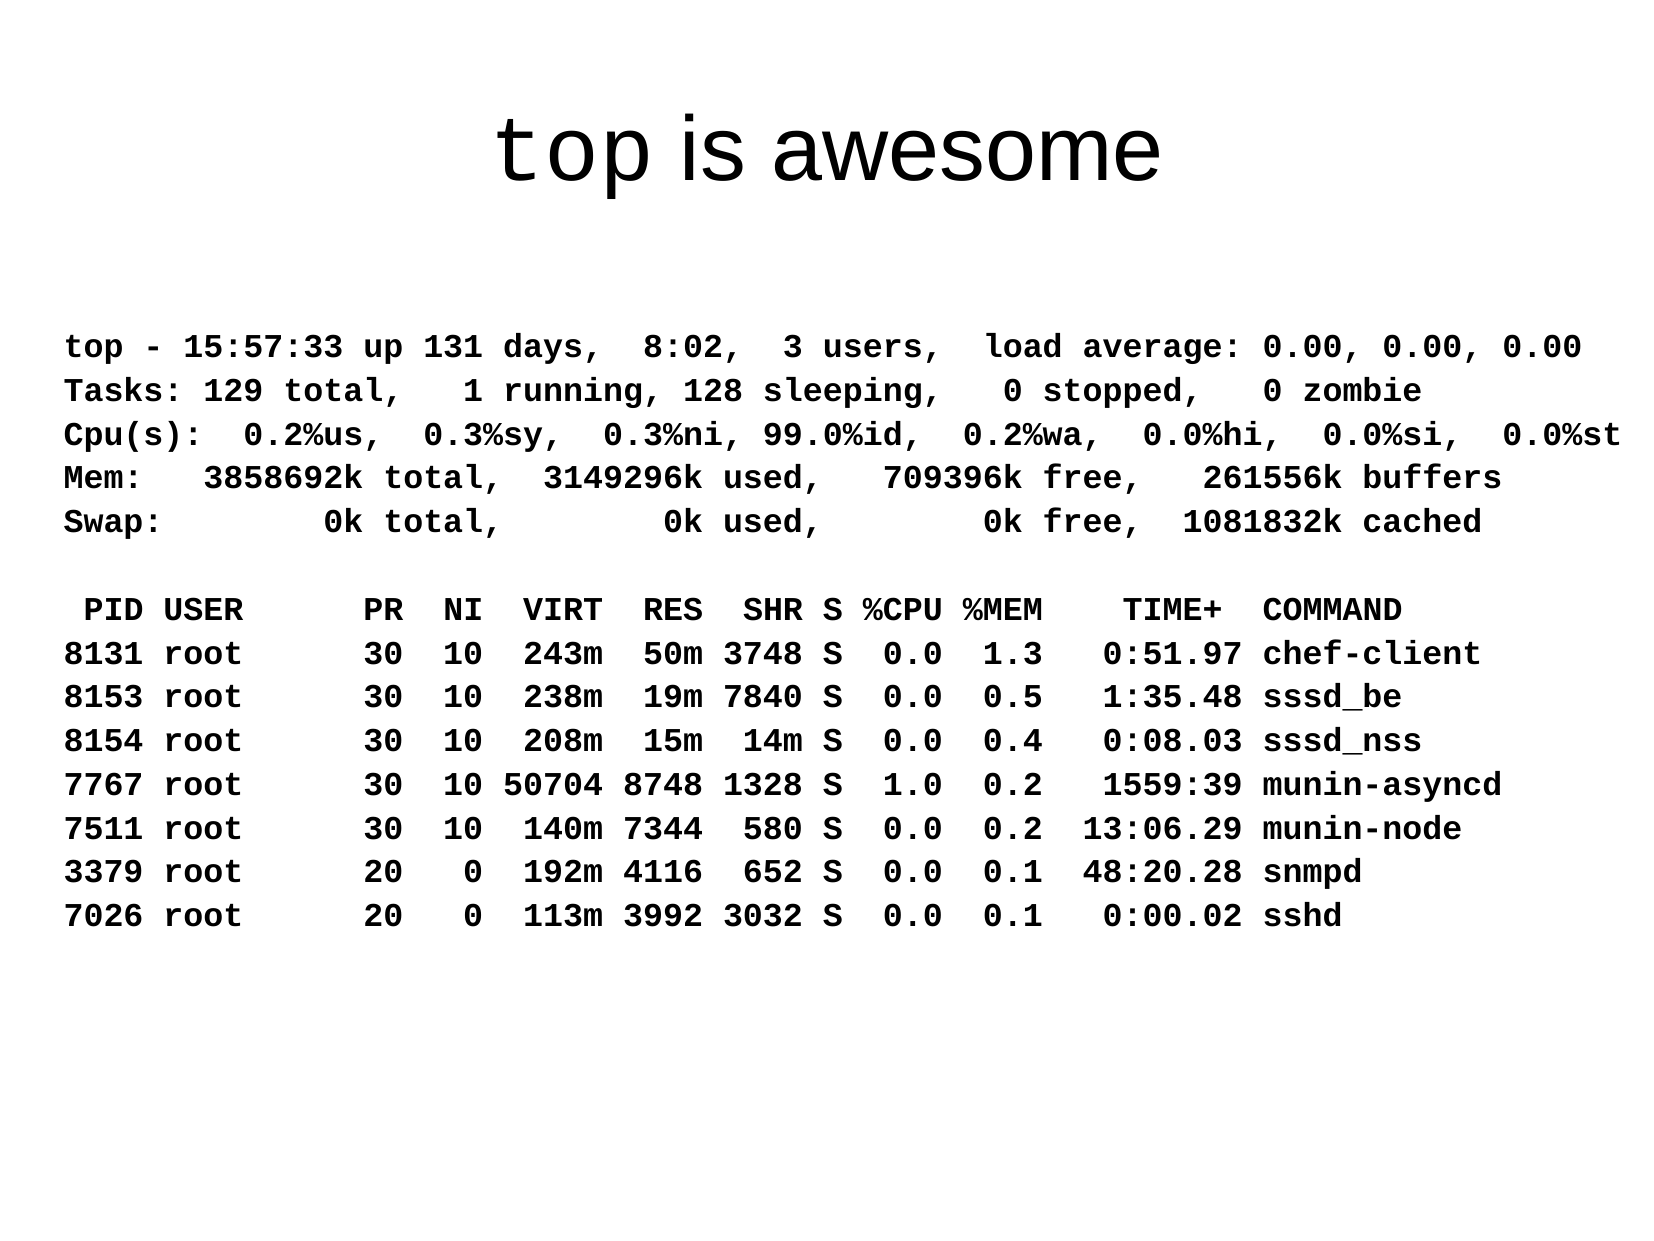

# top is awesome
top - 15:57:33 up 131 days, 8:02, 3 users, load average: 0.00, 0.00, 0.00
Tasks: 129 total, 1 running, 128 sleeping, 0 stopped, 0 zombie
Cpu(s): 0.2%us, 0.3%sy, 0.3%ni, 99.0%id, 0.2%wa, 0.0%hi, 0.0%si, 0.0%st
Mem: 3858692k total, 3149296k used, 709396k free, 261556k buffers
Swap: 0k total, 0k used, 0k free, 1081832k cached
 PID USER PR NI VIRT RES SHR S %CPU %MEM TIME+ COMMAND
8131 root 30 10 243m 50m 3748 S 0.0 1.3 0:51.97 chef-client
8153 root 30 10 238m 19m 7840 S 0.0 0.5 1:35.48 sssd_be
8154 root 30 10 208m 15m 14m S 0.0 0.4 0:08.03 sssd_nss
7767 root 30 10 50704 8748 1328 S 1.0 0.2 1559:39 munin-asyncd
7511 root 30 10 140m 7344 580 S 0.0 0.2 13:06.29 munin-node
3379 root 20 0 192m 4116 652 S 0.0 0.1 48:20.28 snmpd
7026 root 20 0 113m 3992 3032 S 0.0 0.1 0:00.02 sshd